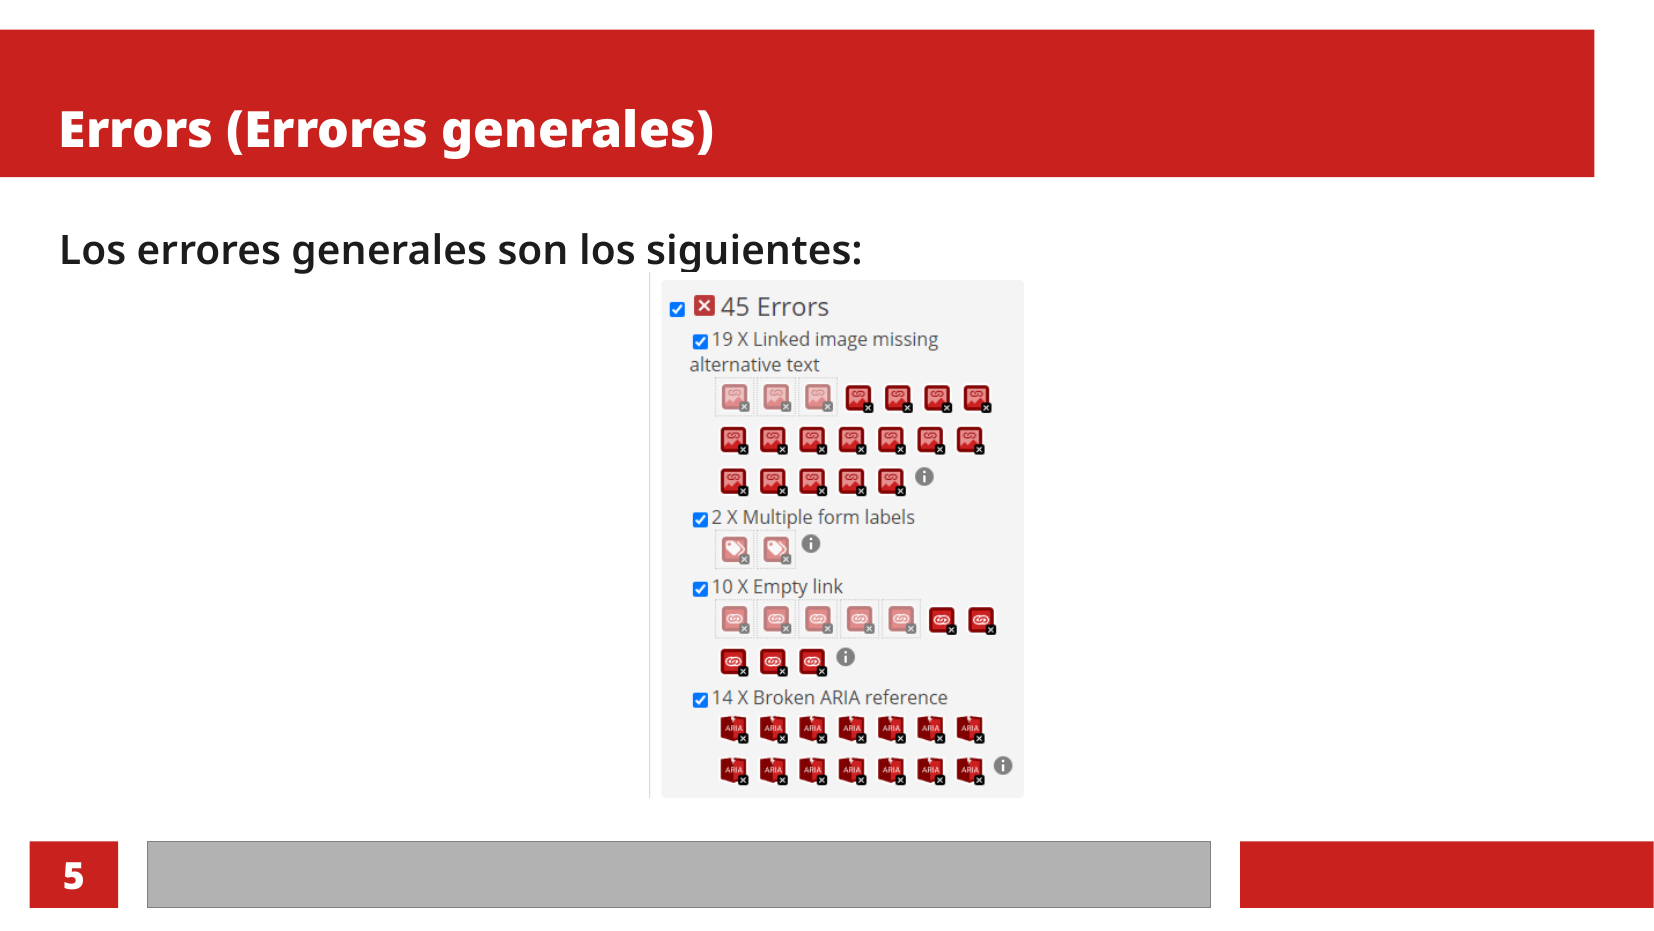

# Errors (Errores generales)
Los errores generales son los siguientes:
5